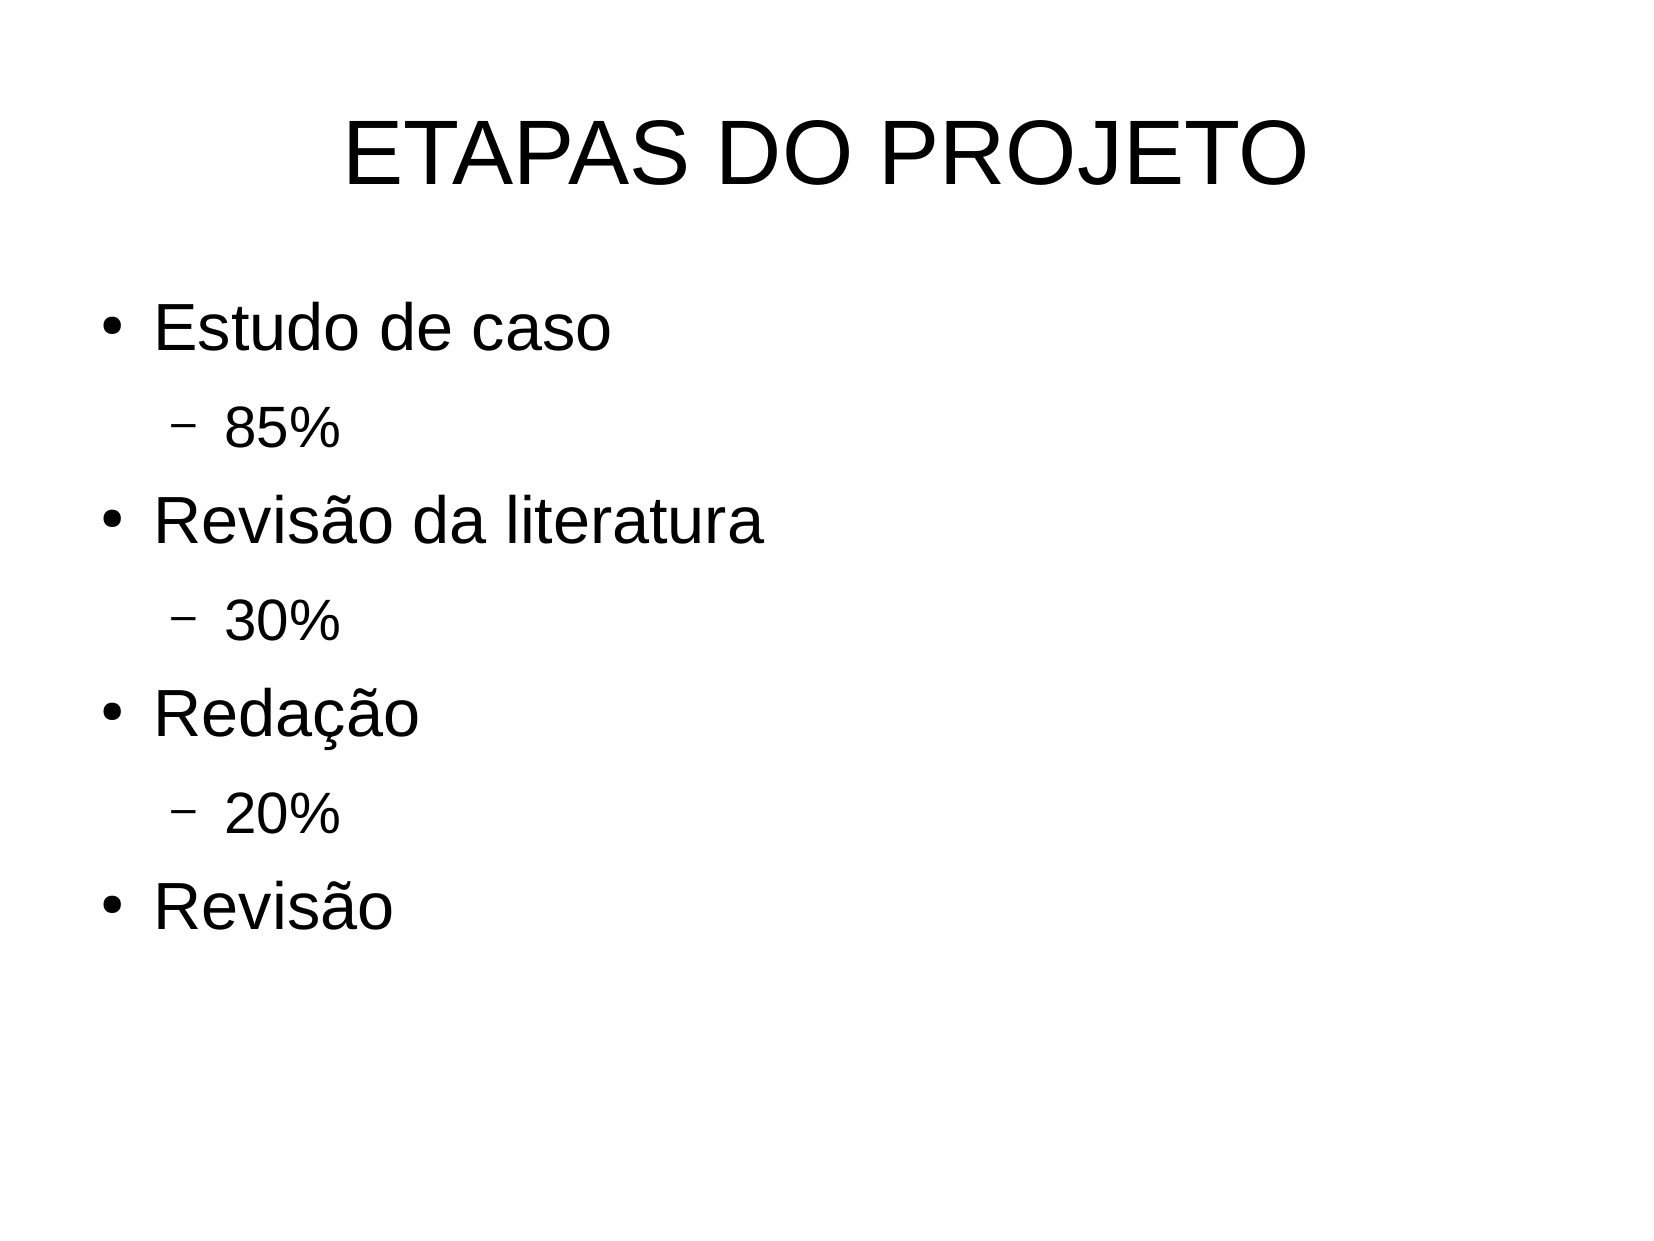

# ETAPAS DO PROJETO
Estudo de caso
85%
Revisão da literatura
30%
Redação
20%
Revisão